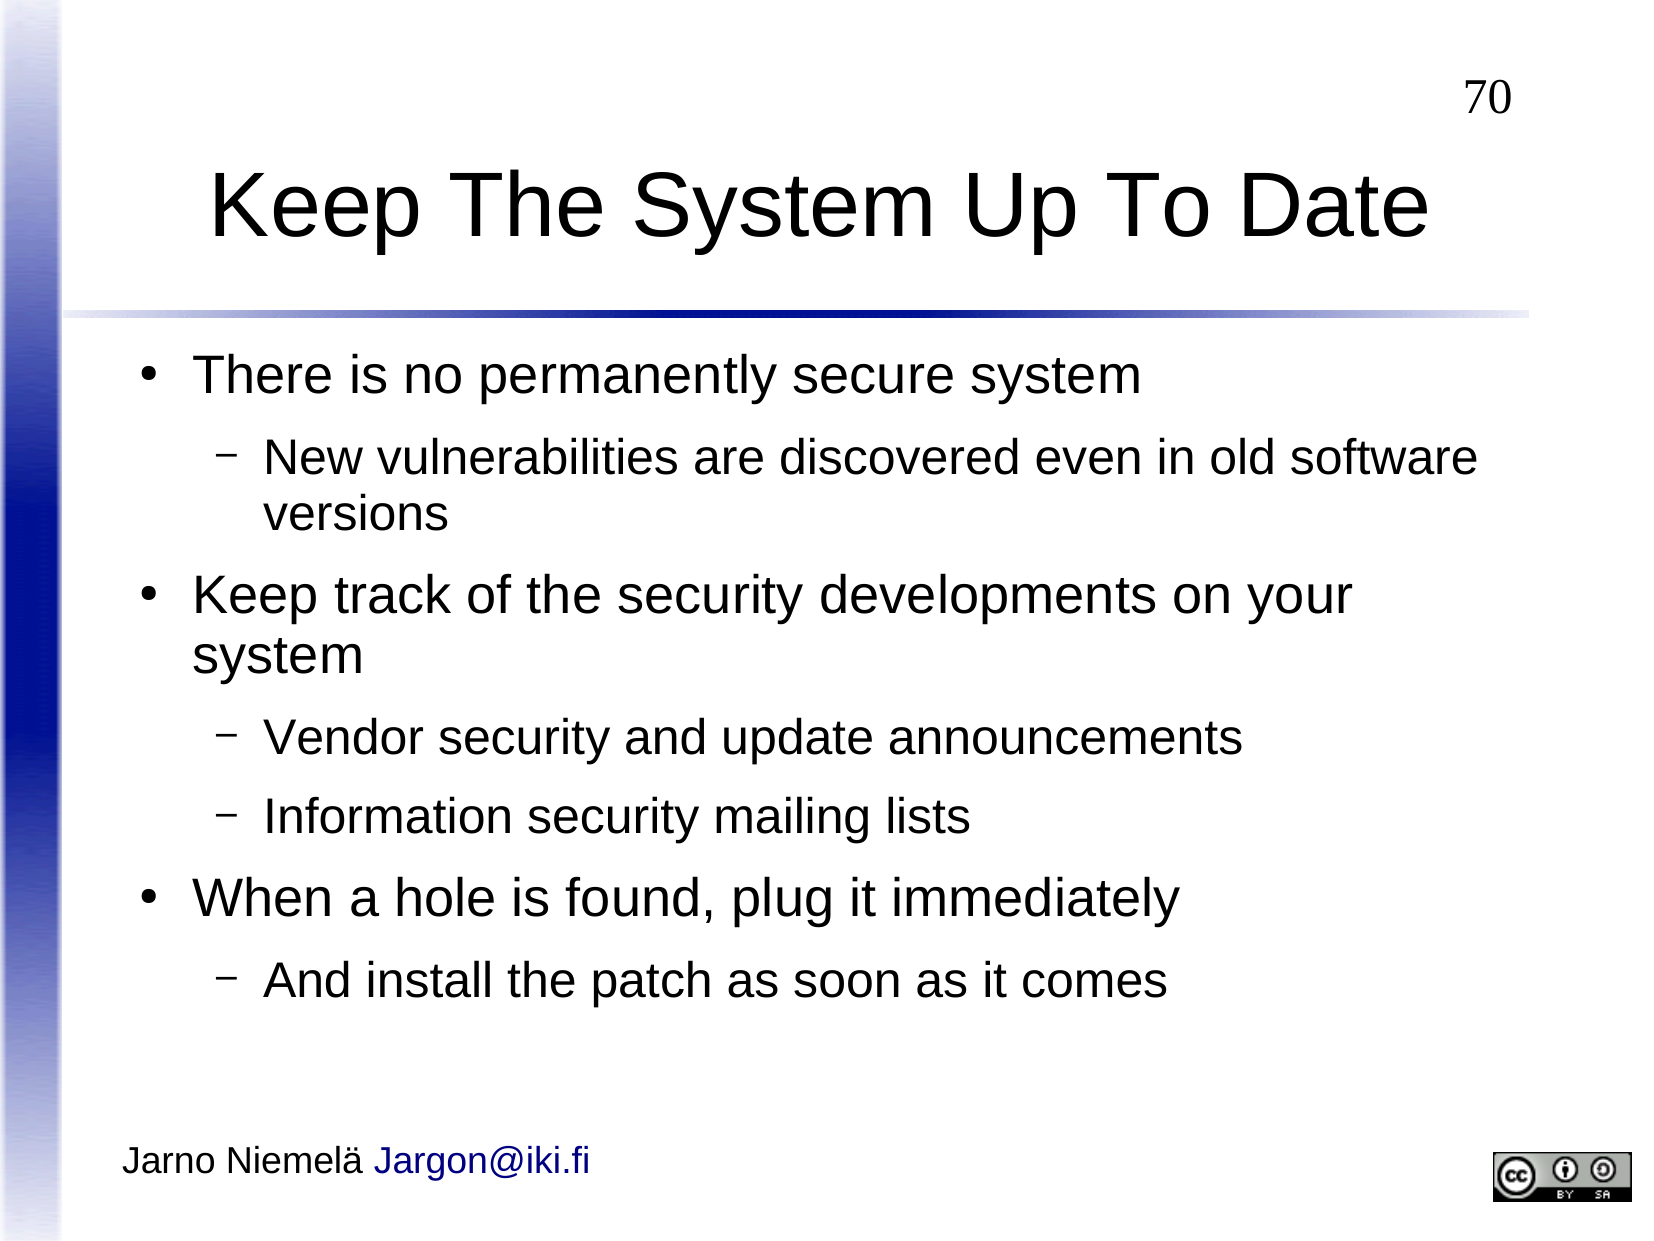

# Keep The System Up To Date
There is no permanently secure system
New vulnerabilities are discovered even in old software versions
Keep track of the security developments on your system
Vendor security and update announcements
Information security mailing lists
When a hole is found, plug it immediately
And install the patch as soon as it comes